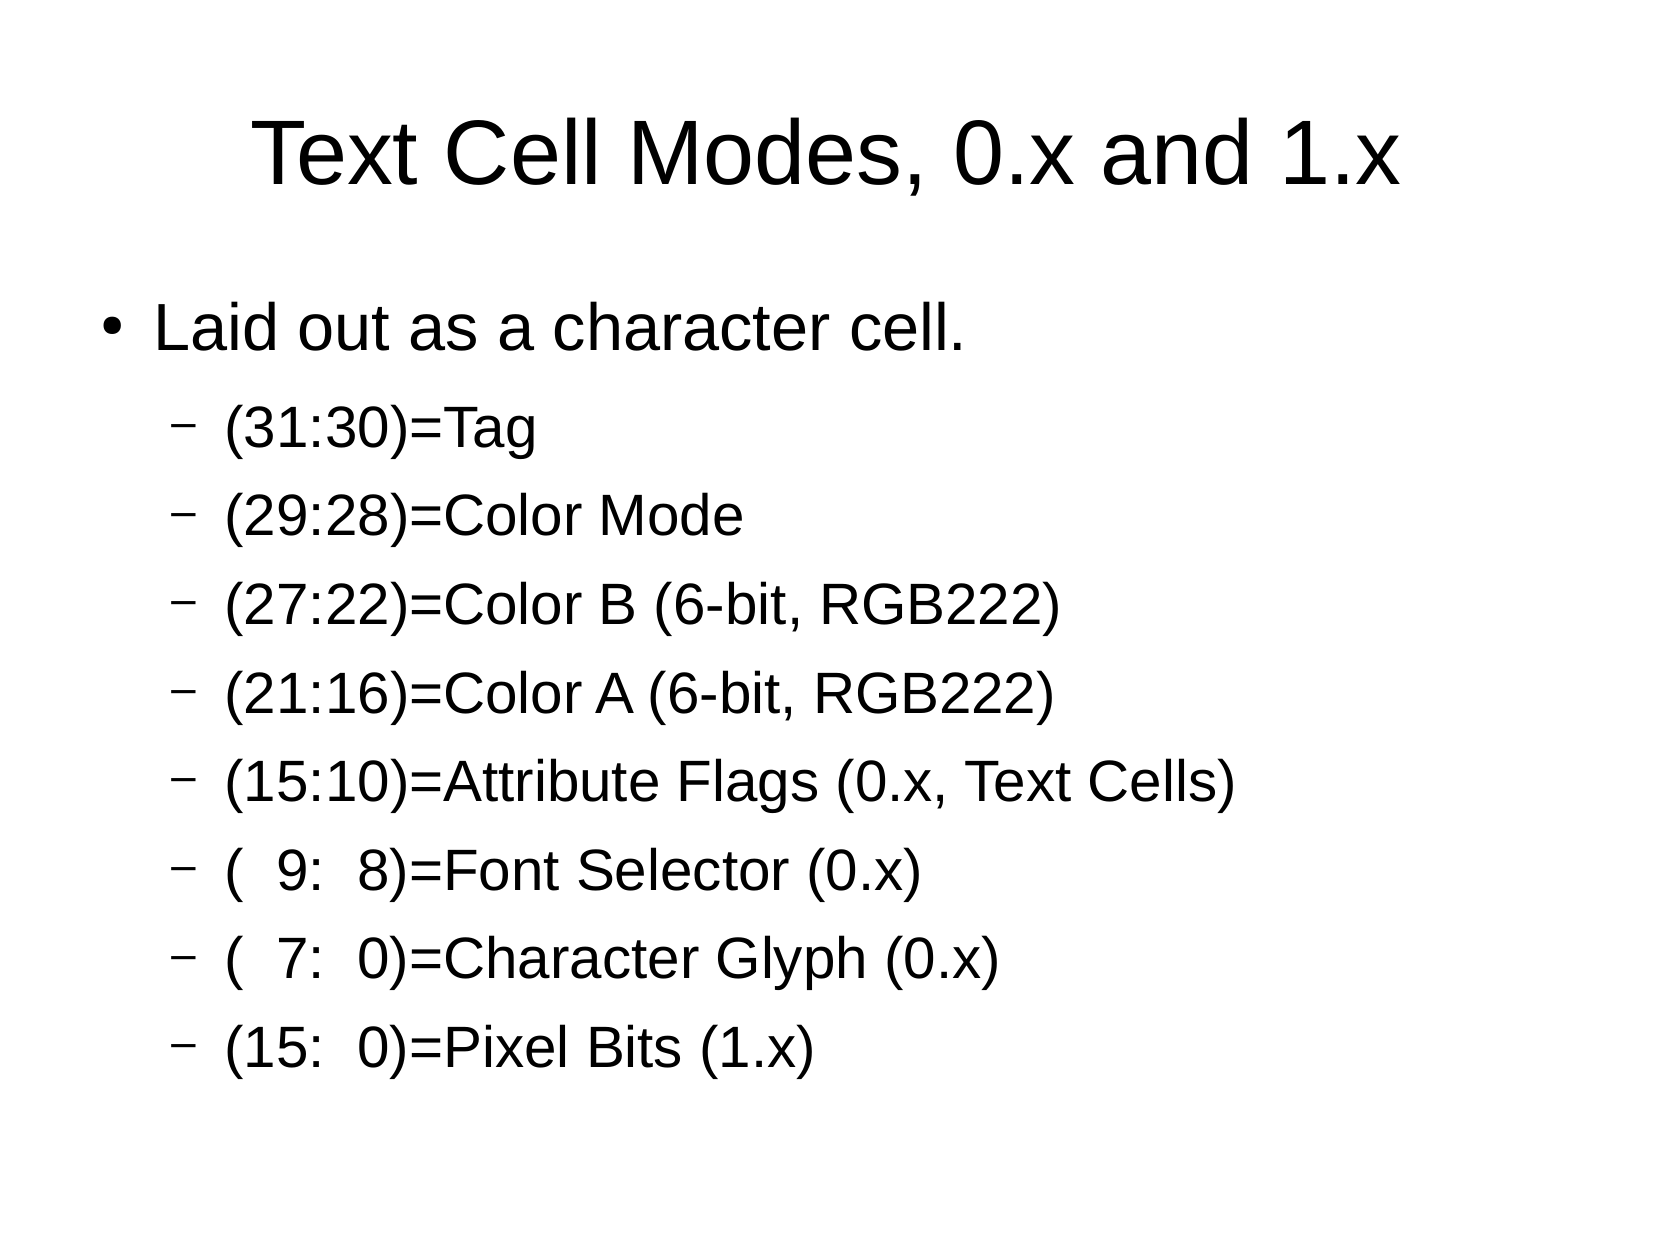

# Text Cell Modes, 0.x and 1.x
Laid out as a character cell.
(31:30)=Tag
(29:28)=Color Mode
(27:22)=Color B (6-bit, RGB222)
(21:16)=Color A (6-bit, RGB222)
(15:10)=Attribute Flags (0.x, Text Cells)
( 9: 8)=Font Selector (0.x)
( 7: 0)=Character Glyph (0.x)
(15: 0)=Pixel Bits (1.x)